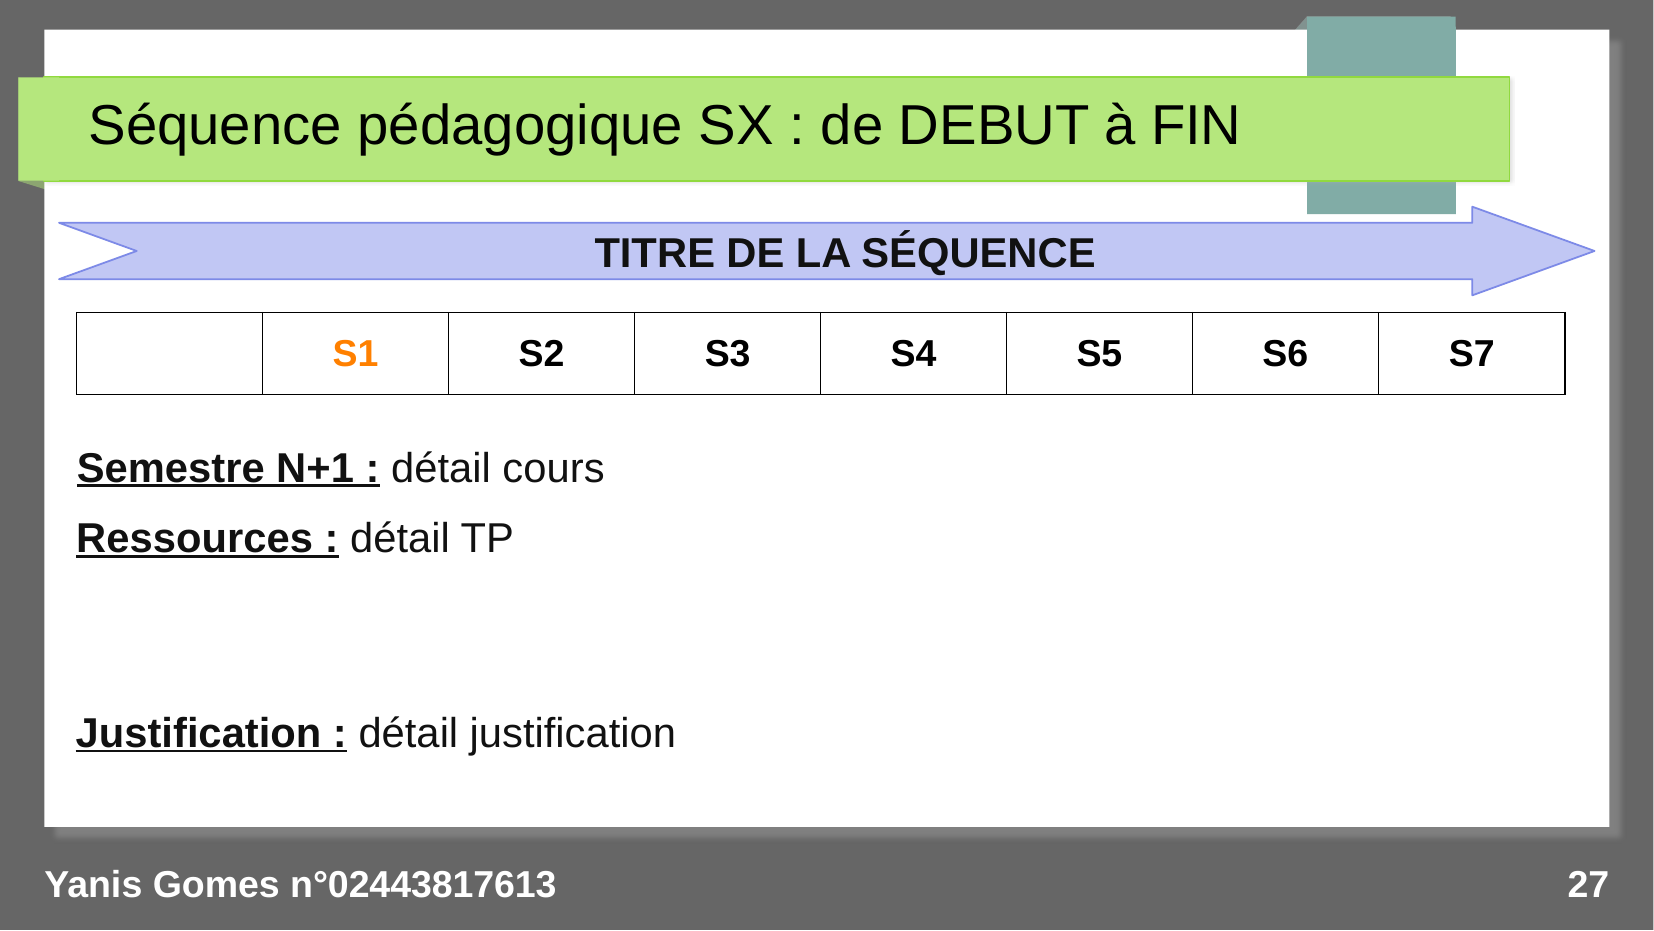

# Séquence pédagogique SX : de DEBUT à FIN
TITRE DE LA SÉQUENCE
| | S1 | S2 | S3 | S4 | S5 | S6 | S7 |
| --- | --- | --- | --- | --- | --- | --- | --- |
Semestre N+1 : détail cours
Ressources : détail TP
Justification : détail justification
Yanis Gomes n°02443817613